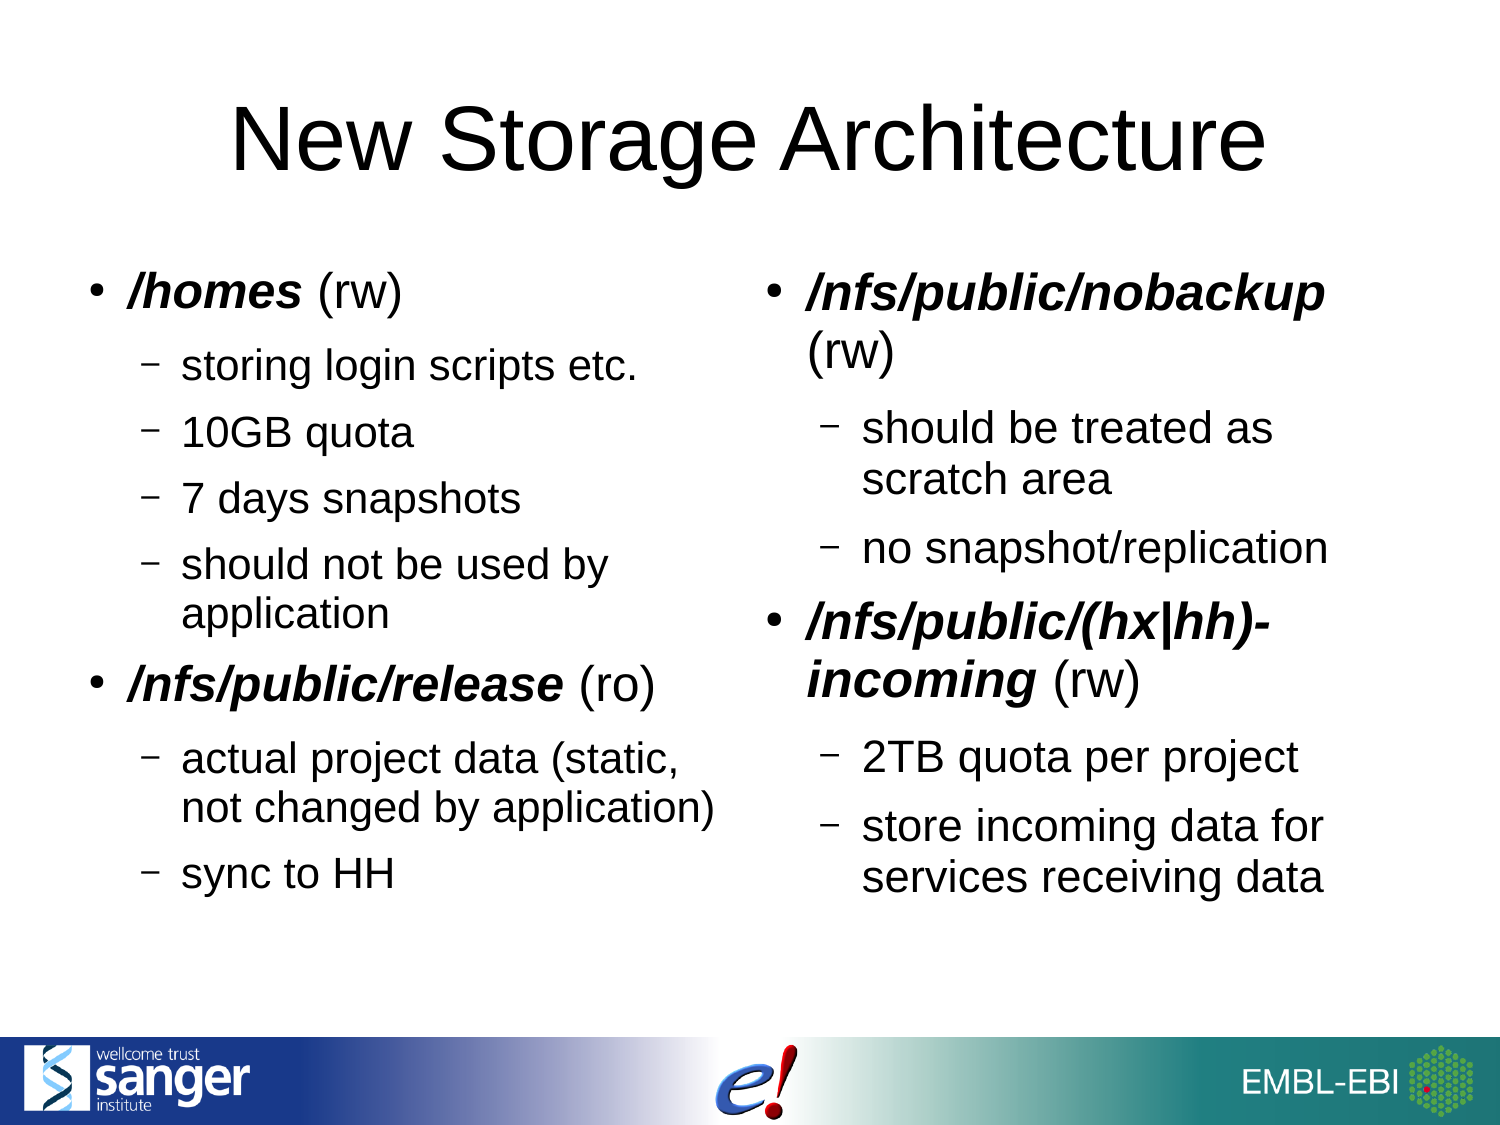

# New Storage Architecture
/homes (rw)
storing login scripts etc.
10GB quota
7 days snapshots
should not be used by application
/nfs/public/release (ro)
actual project data (static, not changed by application)
sync to HH
/nfs/public/nobackup (rw)
should be treated as scratch area
no snapshot/replication
/nfs/public/(hx|hh)-incoming (rw)
2TB quota per project
store incoming data for services receiving data